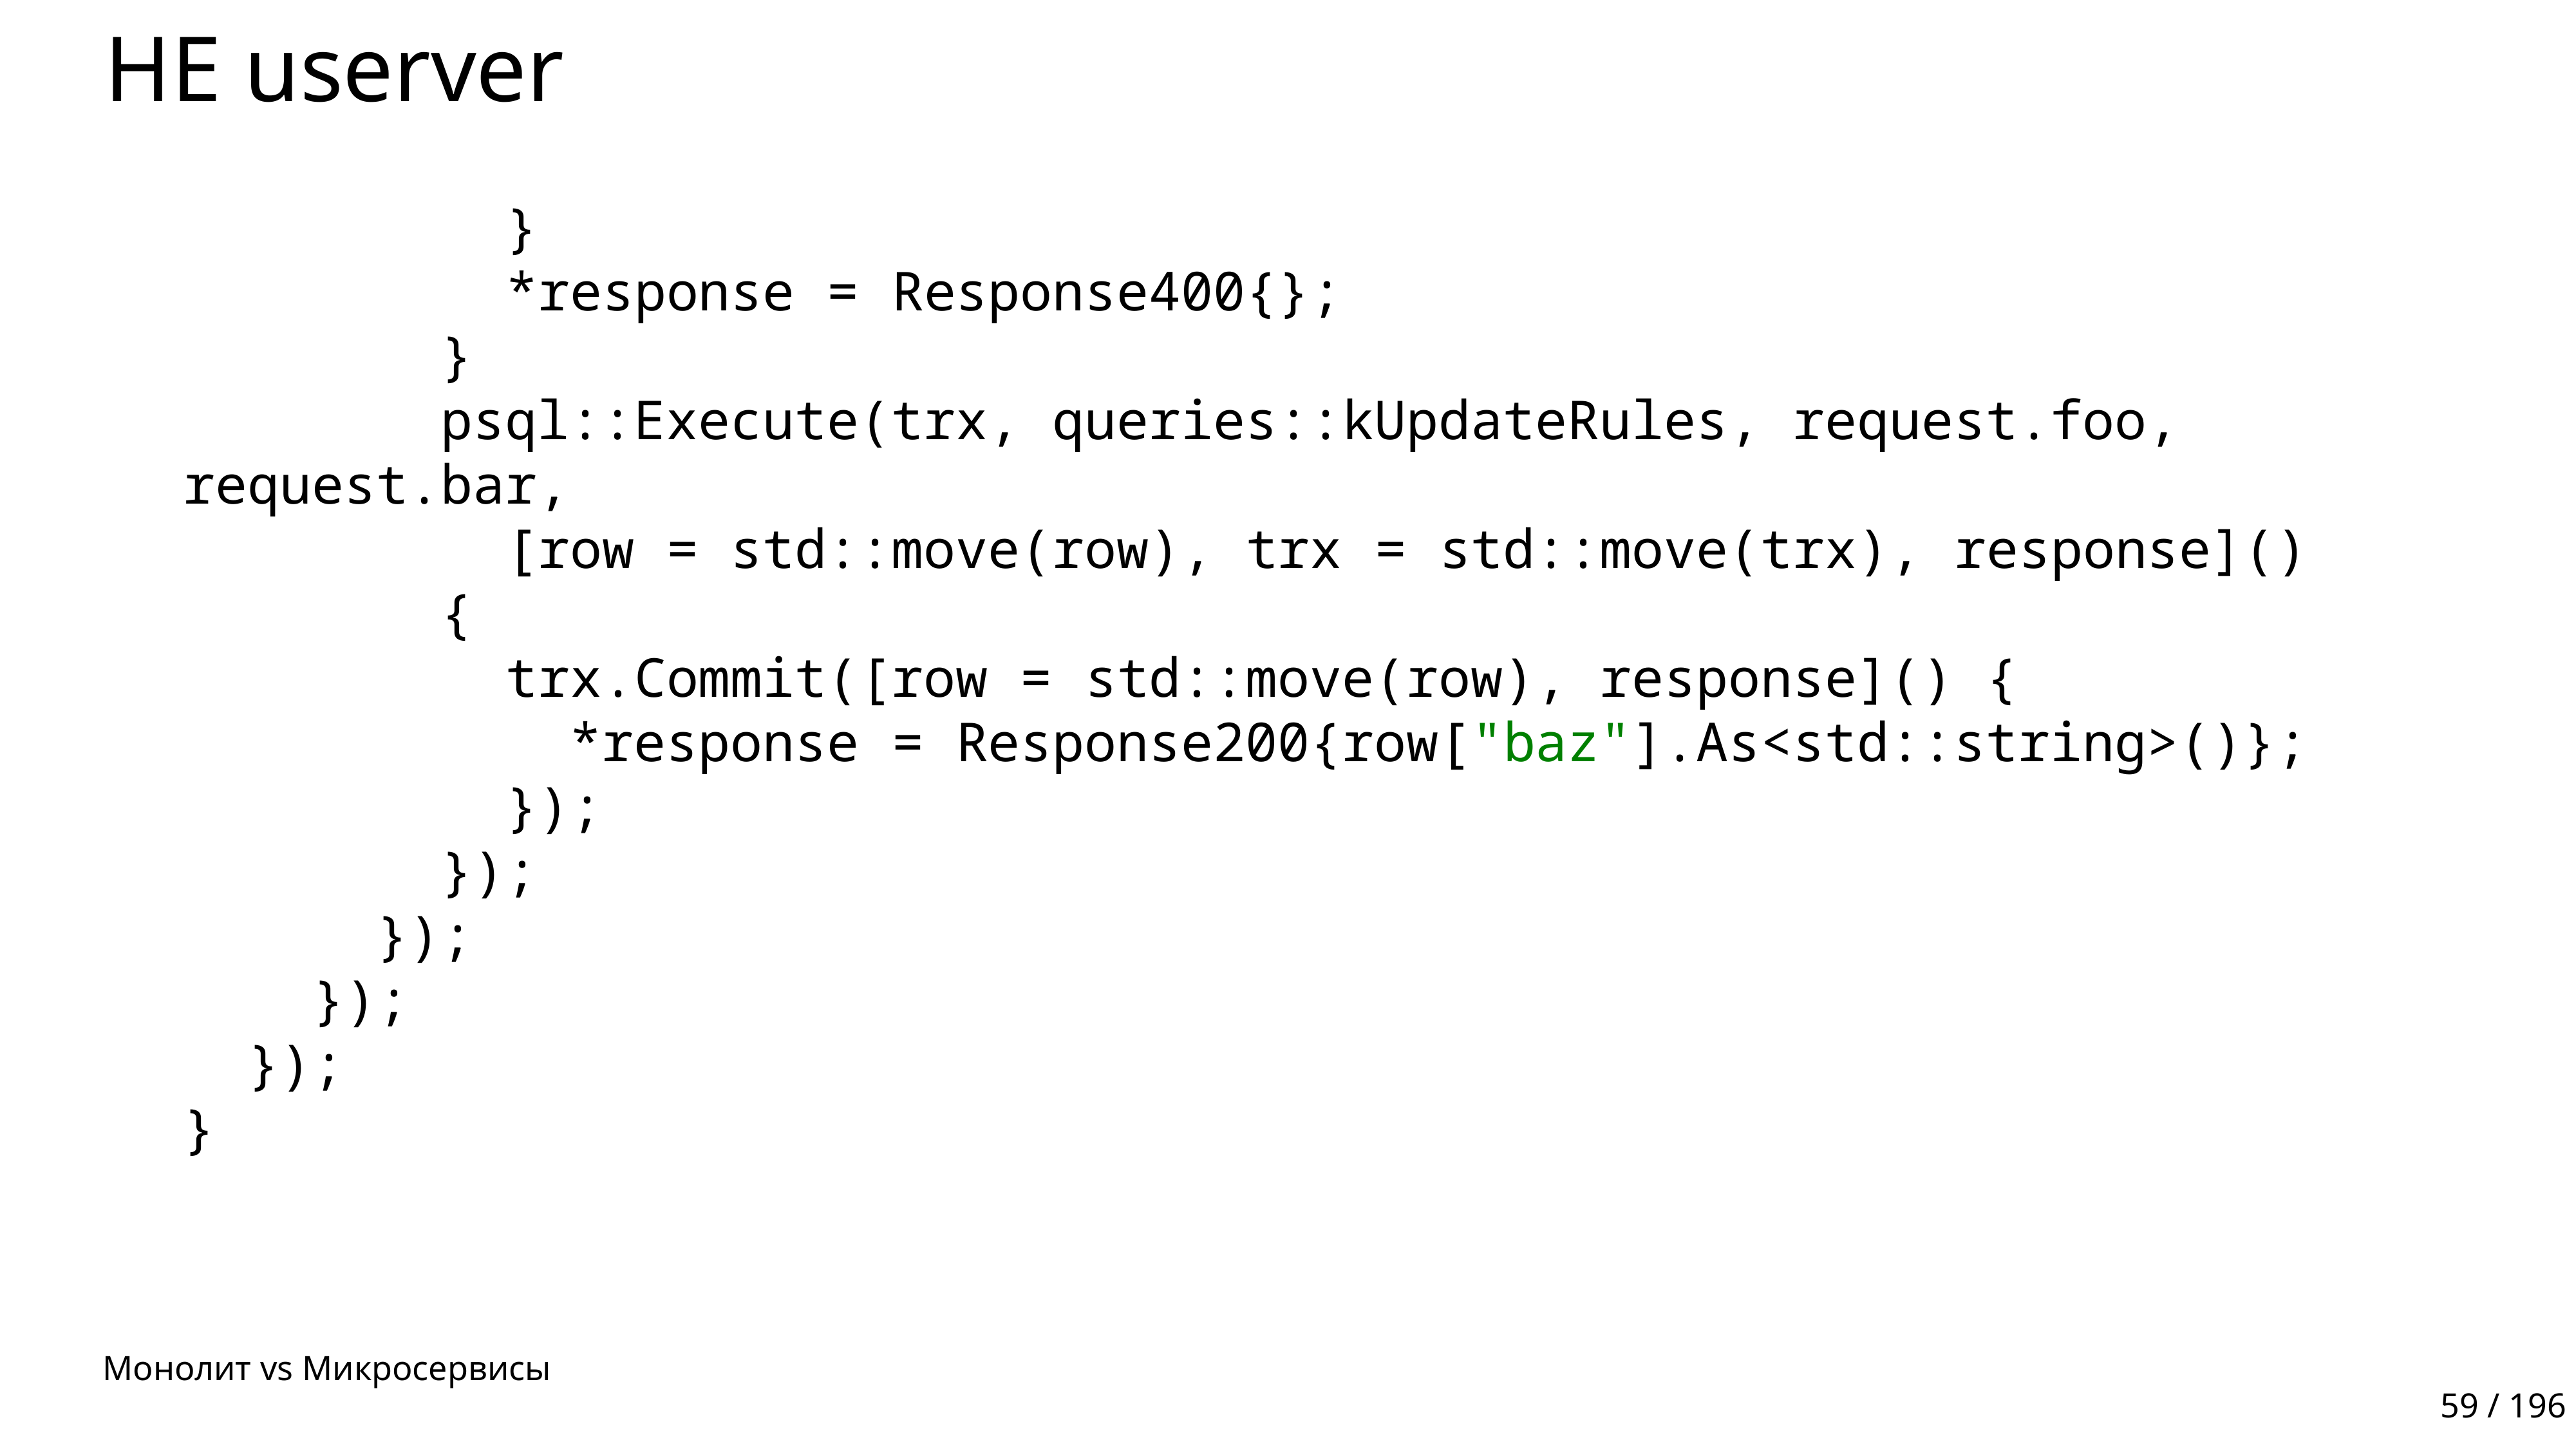

НЕ userver
 }
 *response = Response400{};
 }
 psql::Execute(trx, queries::kUpdateRules, request.foo, request.bar,
 [row = std::move(row), trx = std::move(trx), response]()
 {
 trx.Commit([row = std::move(row), response]() {
 *response = Response200{row["baz"].As<std::string>()};
 });
 });
 });
 });
 });
}
# Монолит vs Микросервисы